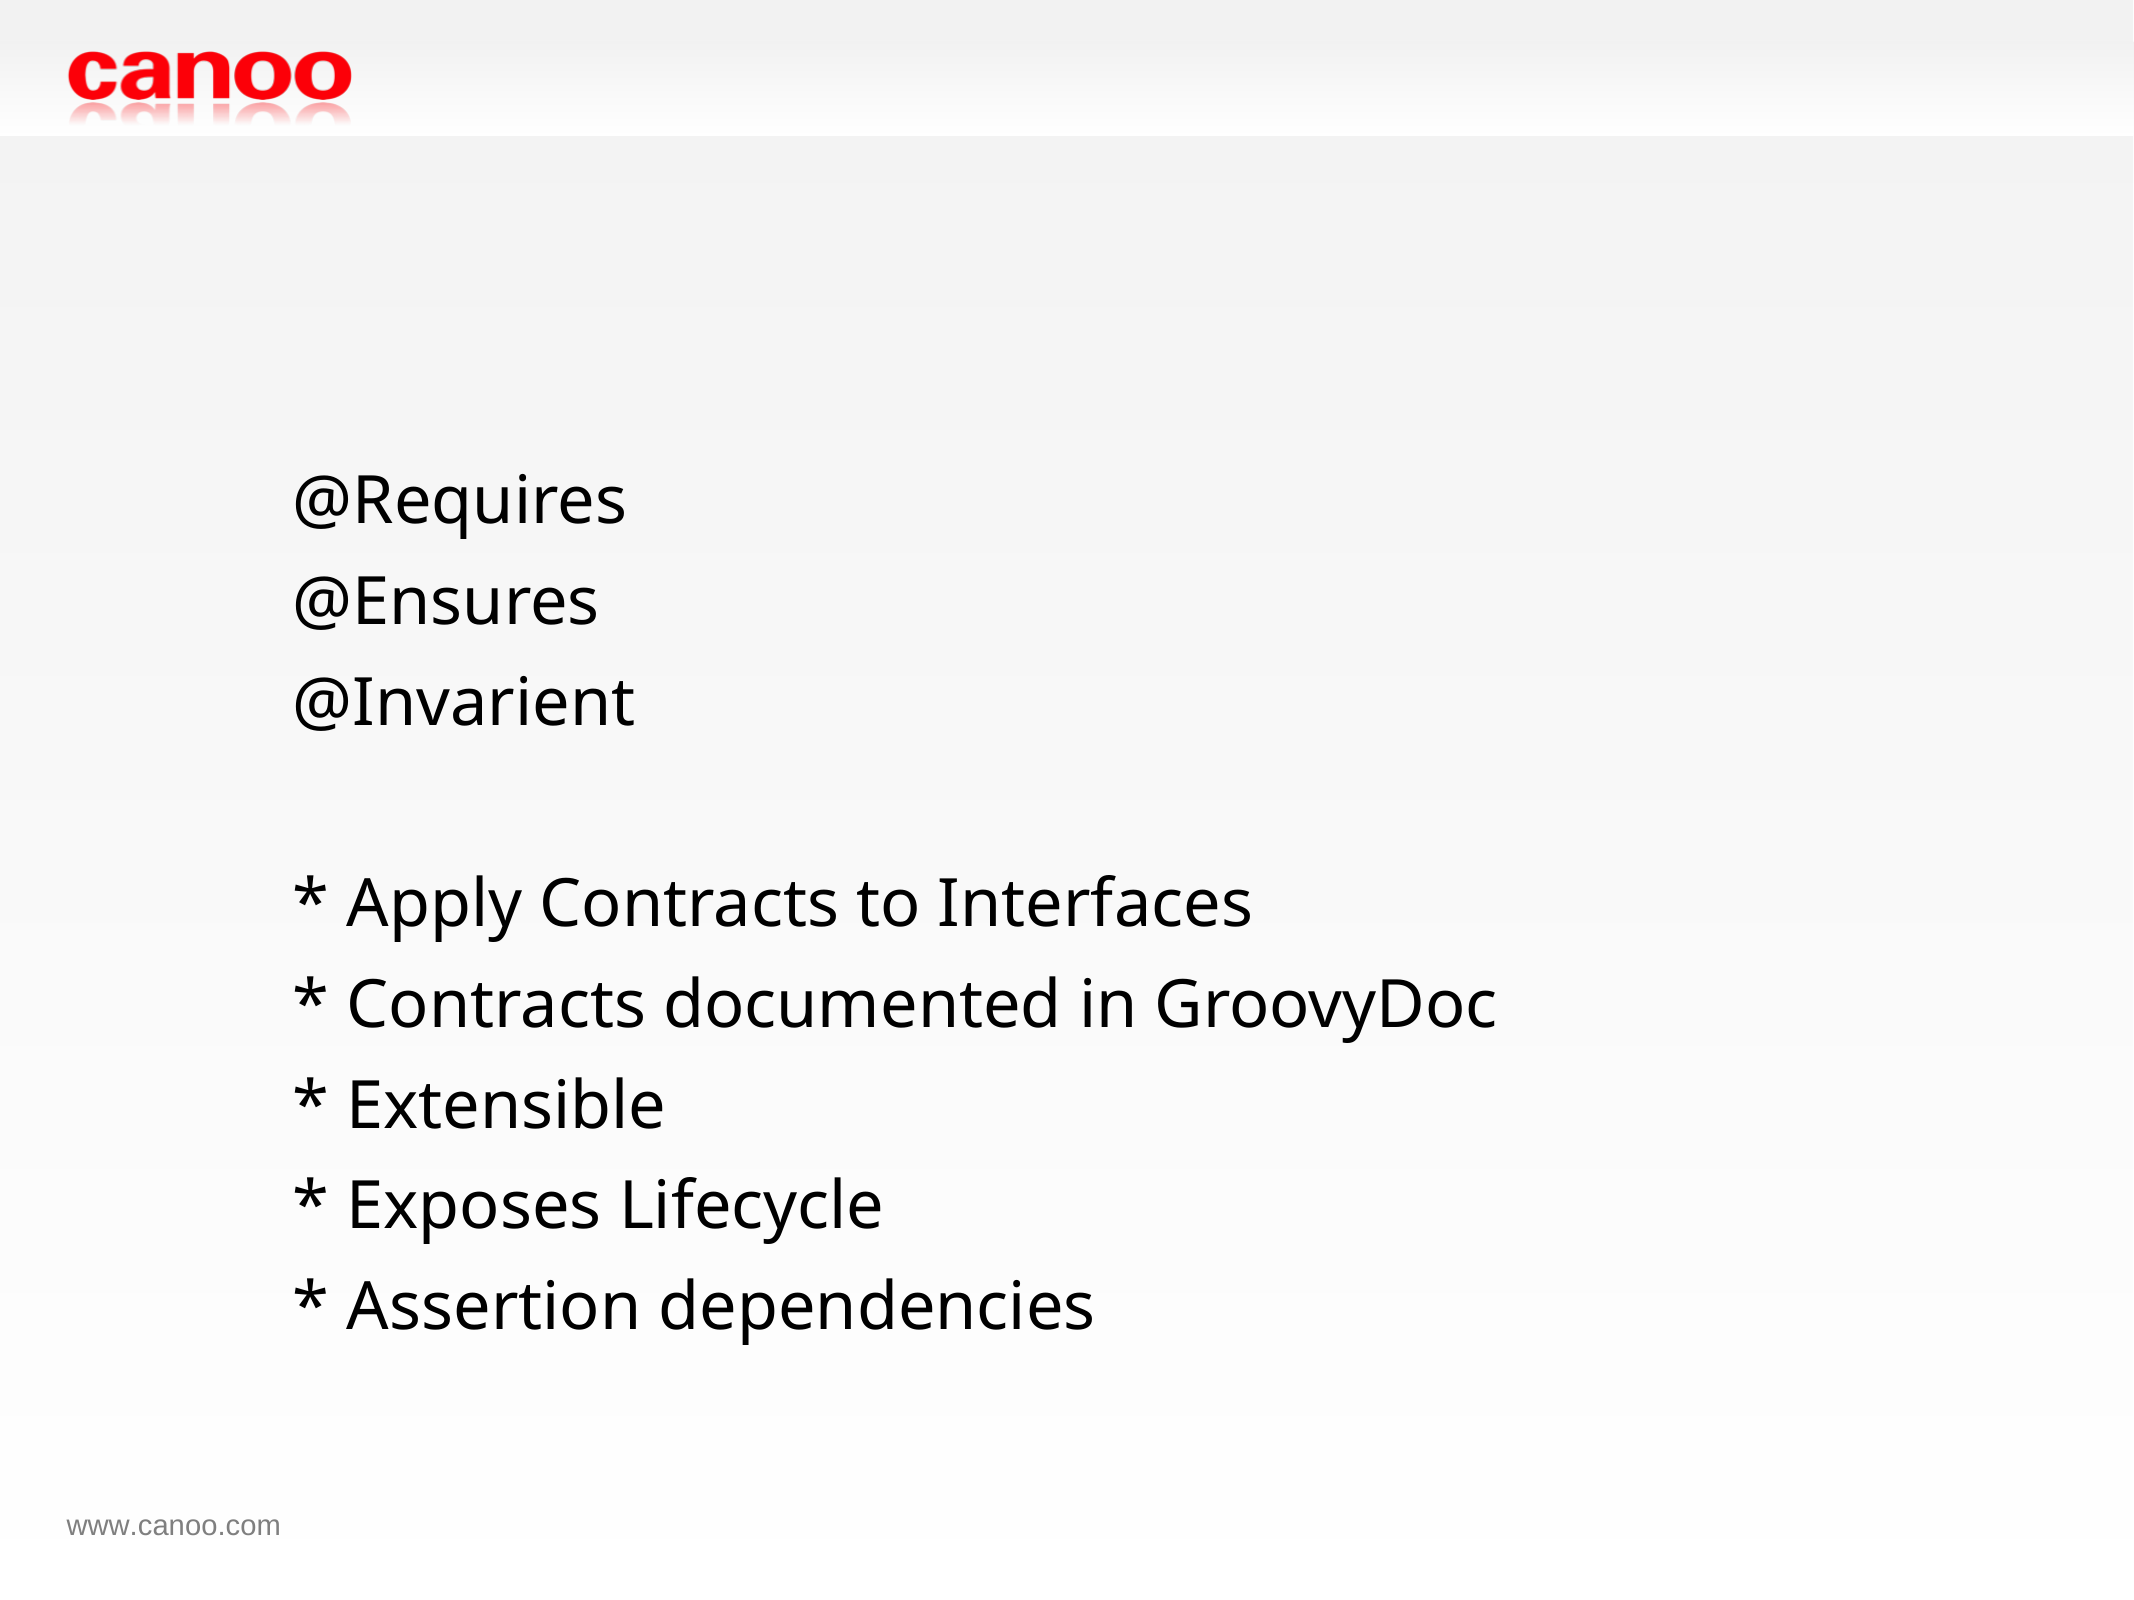

# @Requires
@Ensures
@Invarient
* Apply Contracts to Interfaces
* Contracts documented in GroovyDoc
* Extensible
* Exposes Lifecycle
* Assertion dependencies